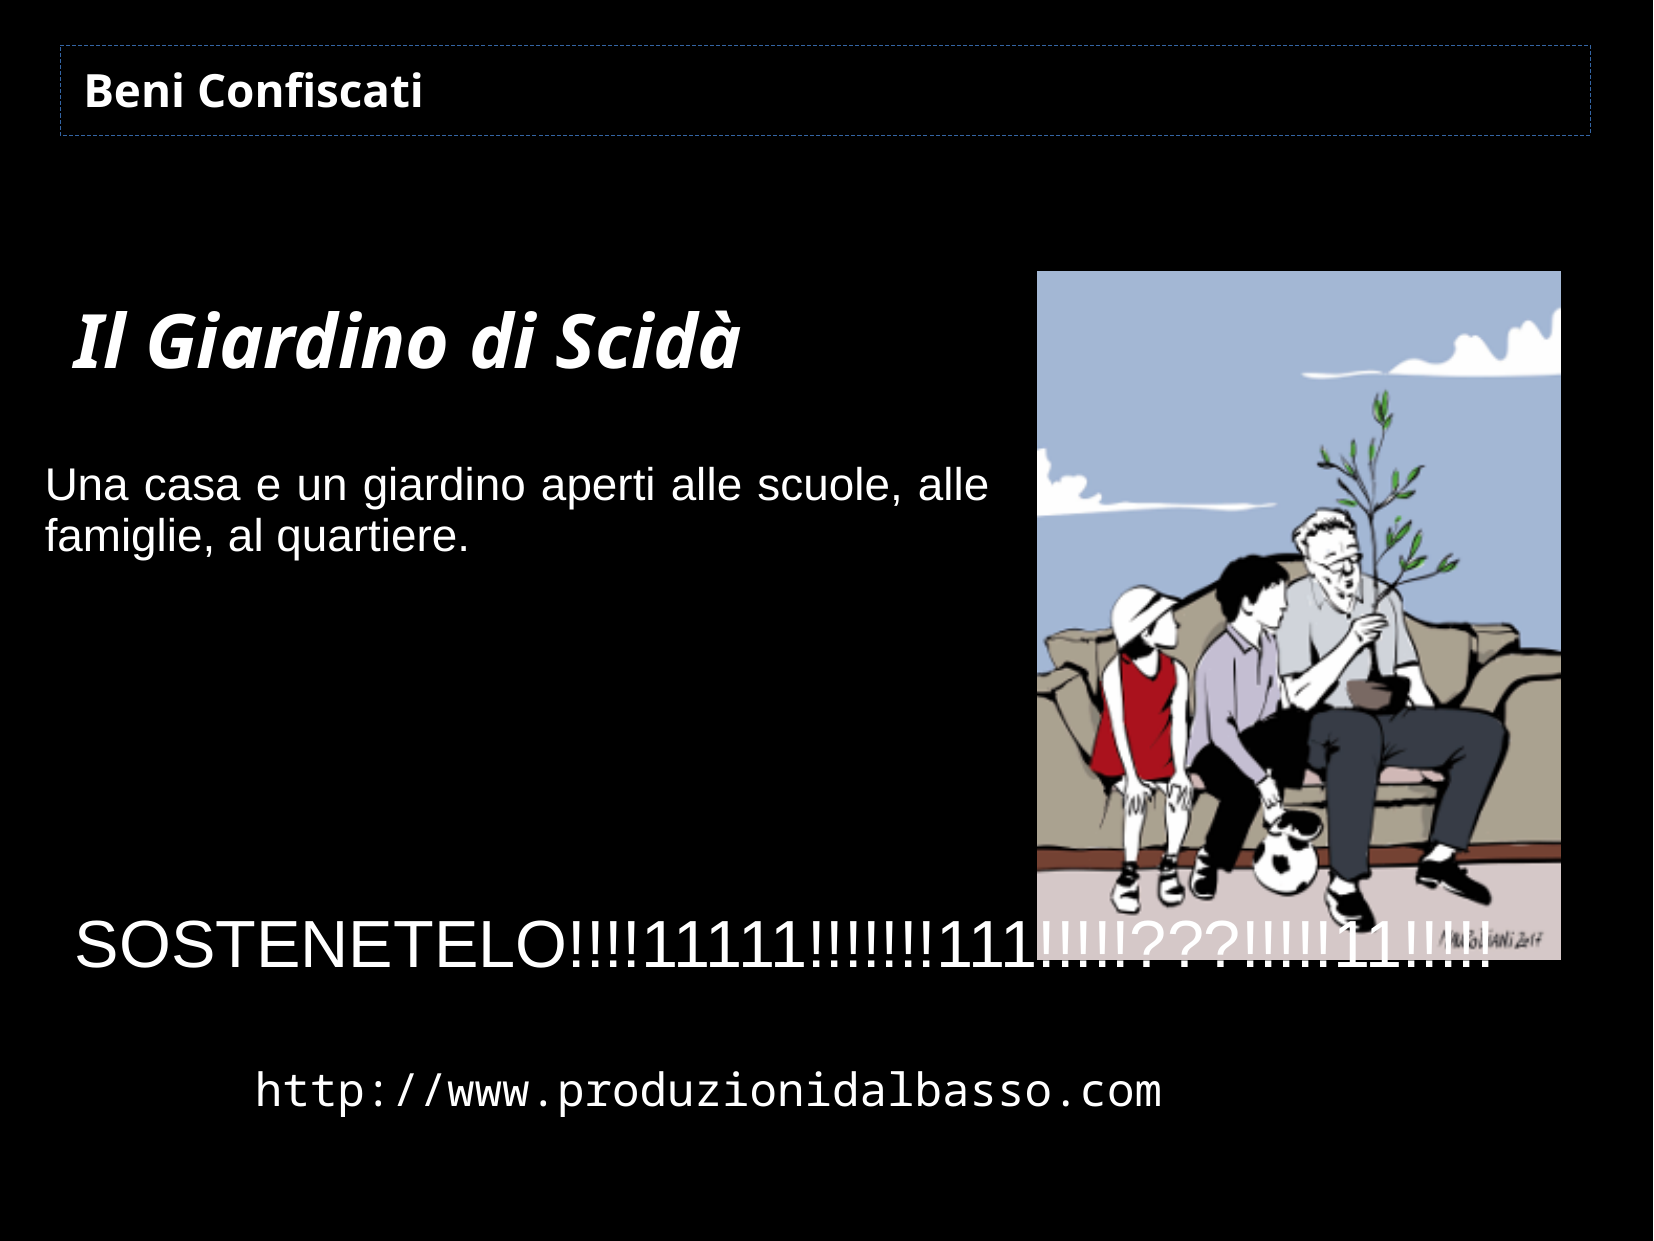

# Beni Confiscati
Il Giardino di Scidà
Una casa e un giardino aperti alle scuole, alle famiglie, al quartiere.
SOSTENETELO!!!!11111!!!!!!!111!!!!!???!!!!!11!!!!!
http://www.produzionidalbasso.com